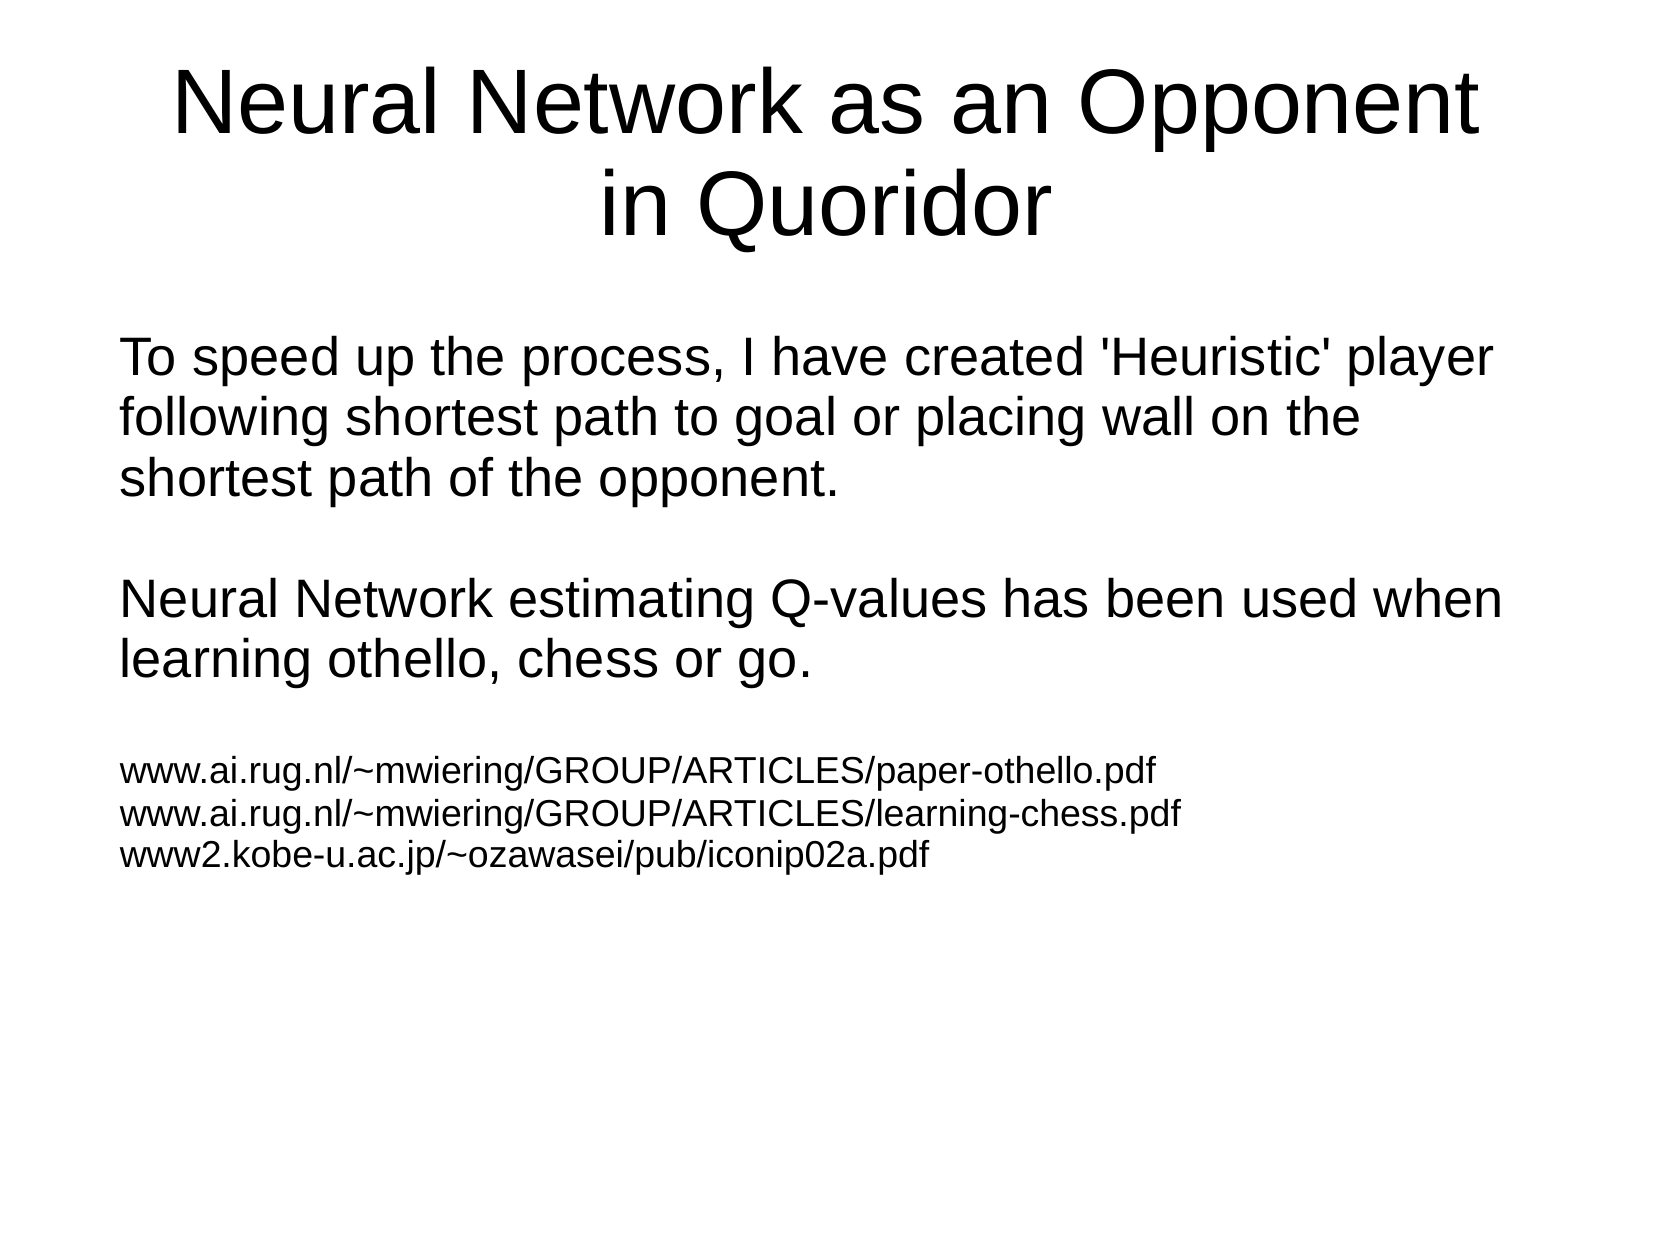

# Neural Network as an Opponent in Quoridor
To speed up the process, I have created 'Heuristic' player following shortest path to goal or placing wall on the shortest path of the opponent.
Neural Network estimating Q-values has been used when learning othello, chess or go.
www.ai.rug.nl/~mwiering/GROUP/ARTICLES/paper-othello.pdf
www.ai.rug.nl/~mwiering/GROUP/ARTICLES/learning-chess.pdf
www2.kobe-u.ac.jp/~ozawasei/pub/iconip02a.pdf